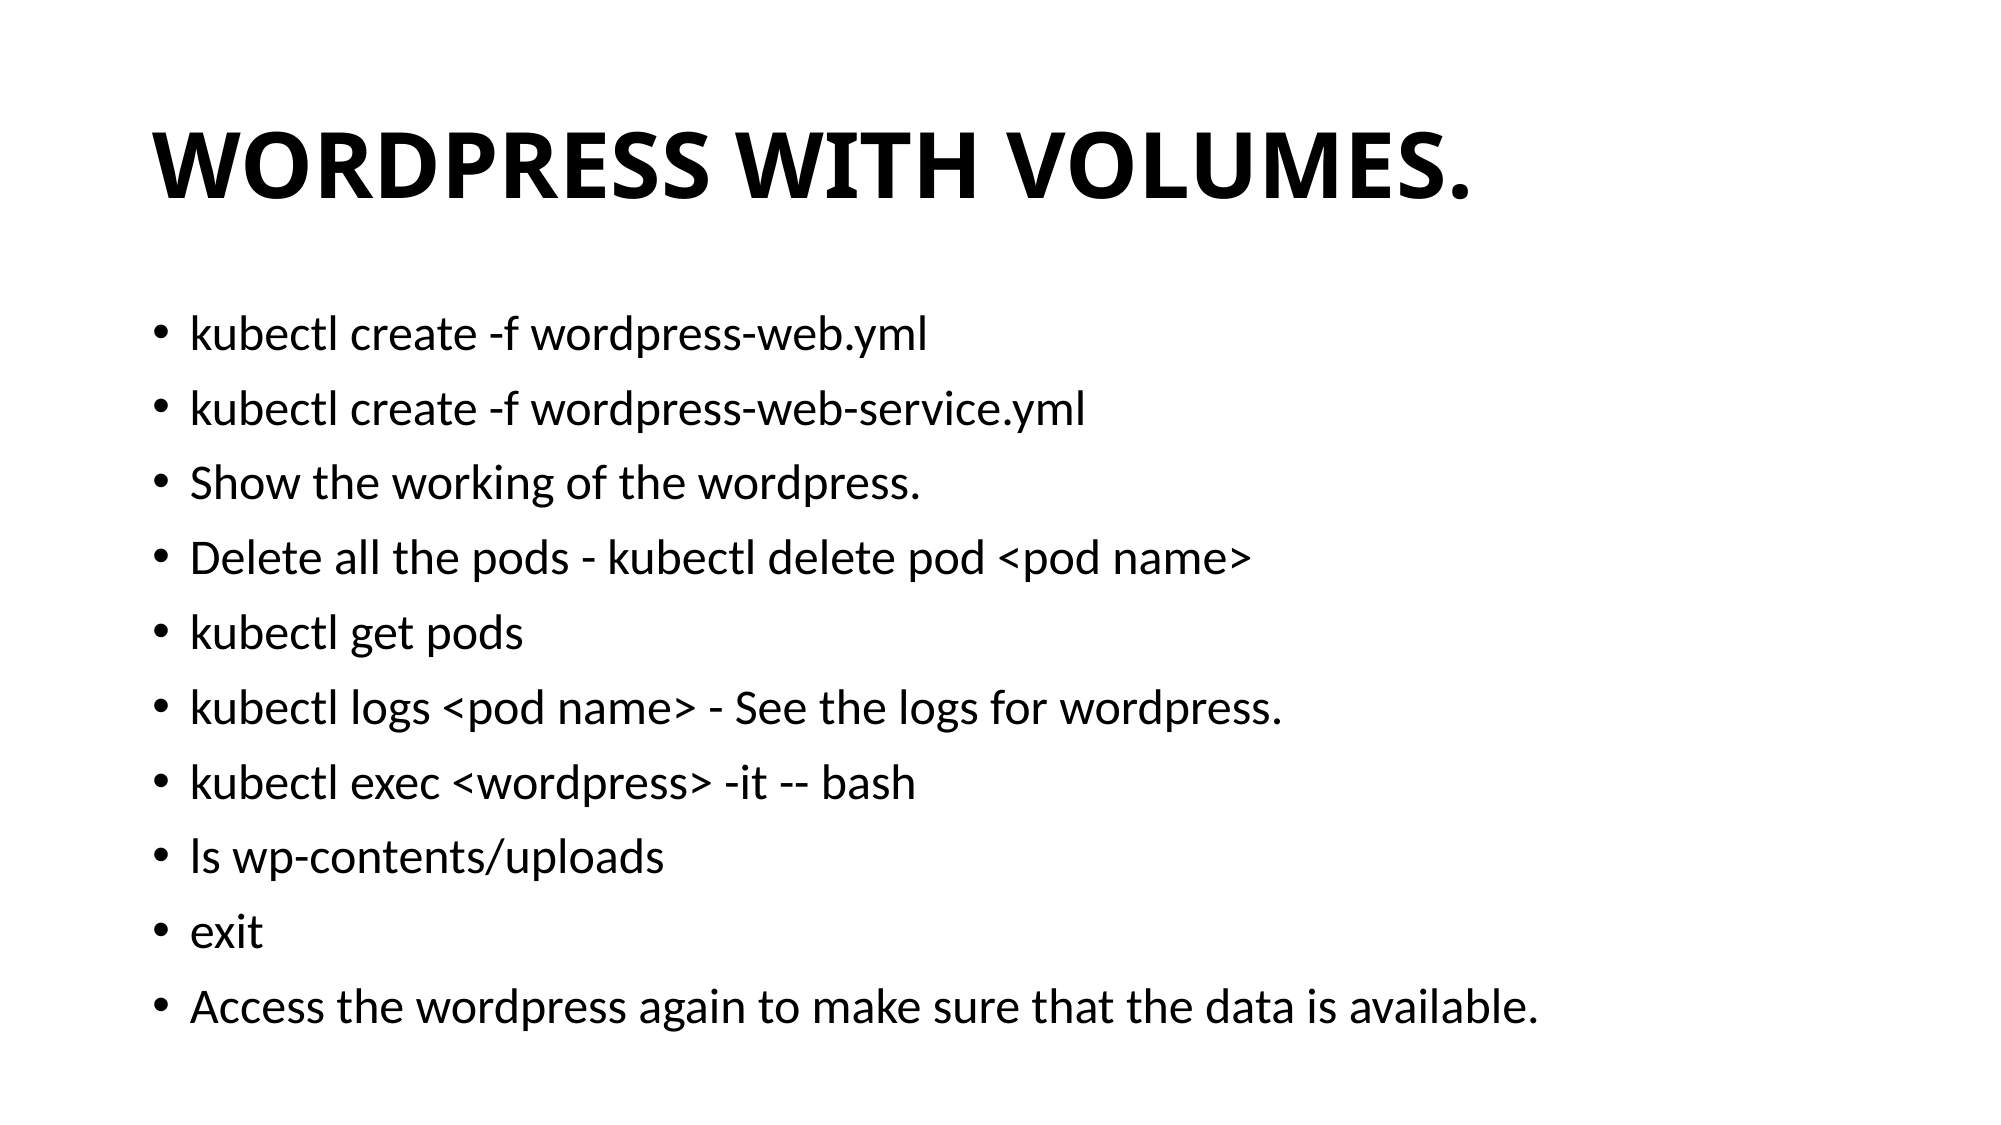

# WORDPRESS WITH VOLUMES.
kubectl create -f wordpress-web.yml
kubectl create -f wordpress-web-service.yml
Show the working of the wordpress.
Delete all the pods - kubectl delete pod <pod name>
kubectl get pods
kubectl logs <pod name> - See the logs for wordpress.
kubectl exec <wordpress> -it -- bash
ls wp-contents/uploads
exit
Access the wordpress again to make sure that the data is available.